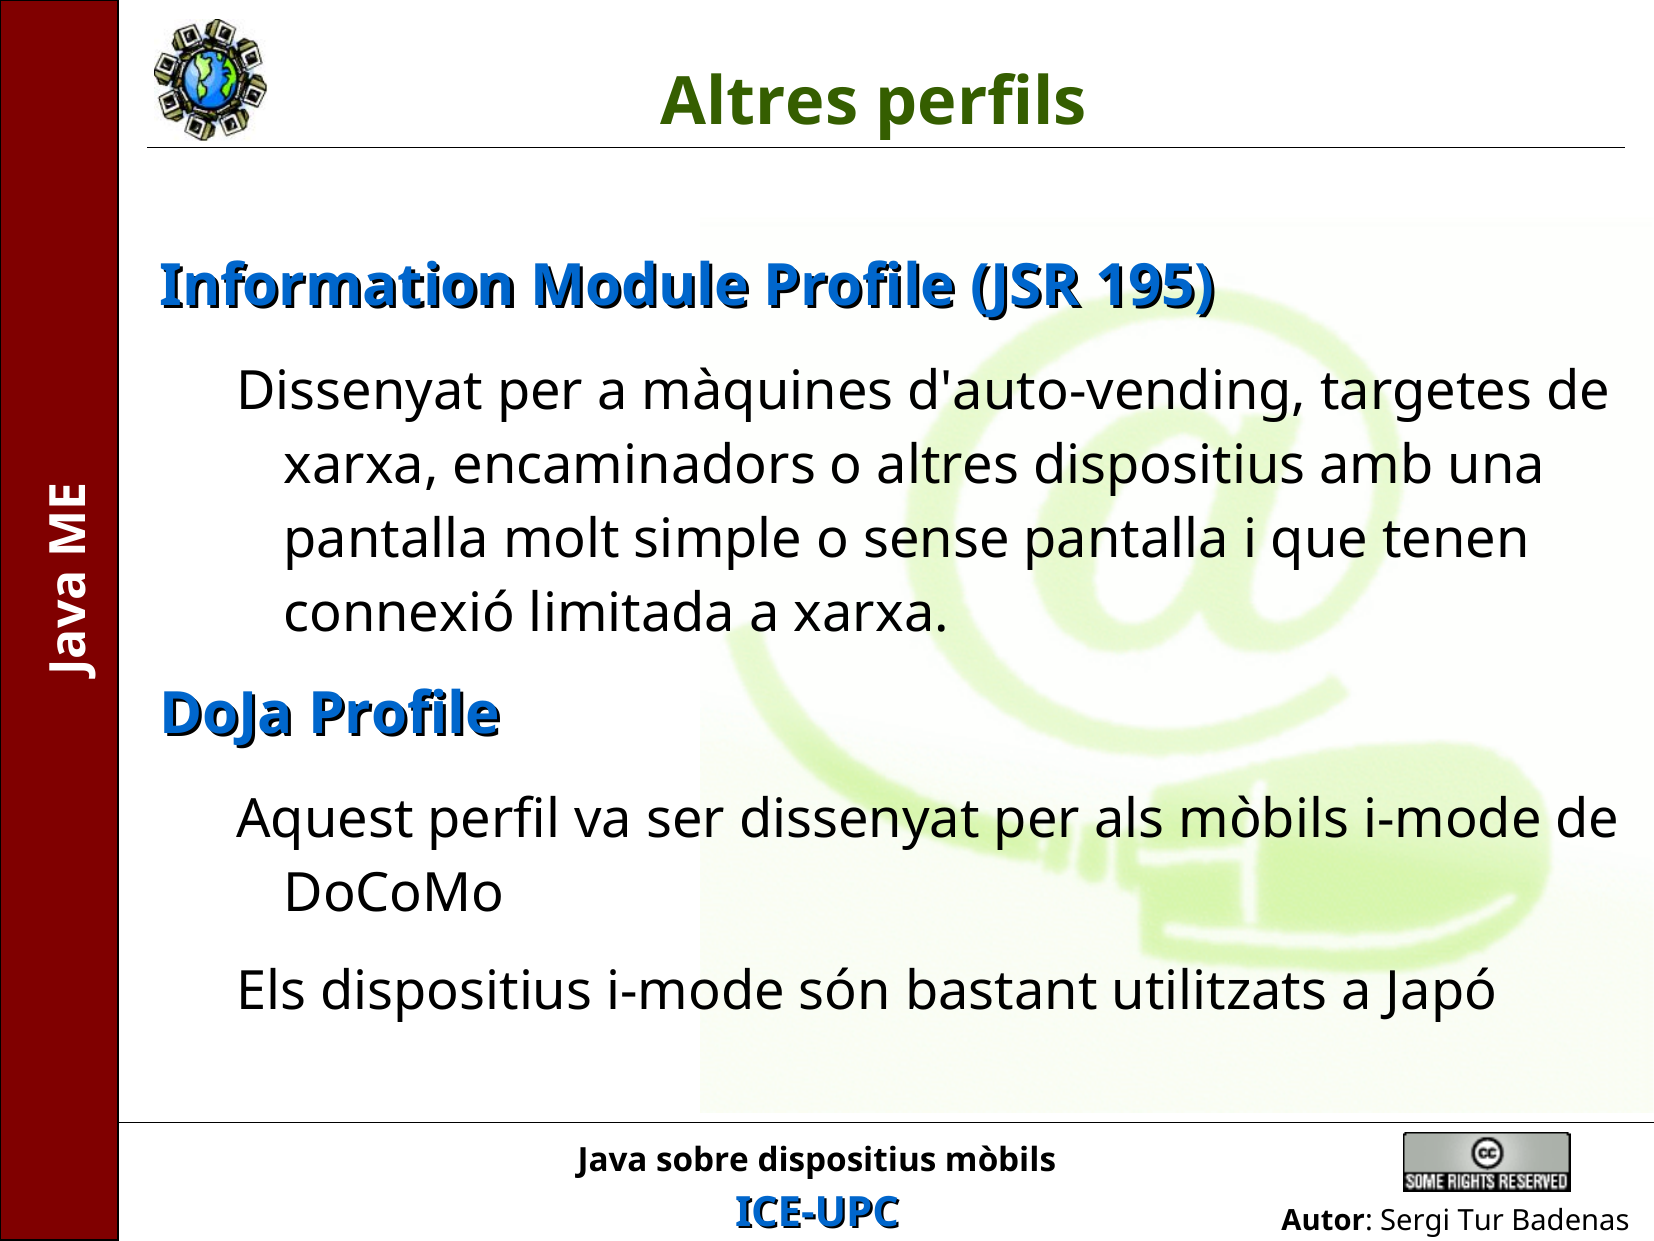

# Altres perfils
Information Module Profile (JSR 195)
Dissenyat per a màquines d'auto-vending, targetes de xarxa, encaminadors o altres dispositius amb una pantalla molt simple o sense pantalla i que tenen connexió limitada a xarxa.
DoJa Profile
Aquest perfil va ser dissenyat per als mòbils i-mode de DoCoMo
Els dispositius i-mode són bastant utilitzats a Japó